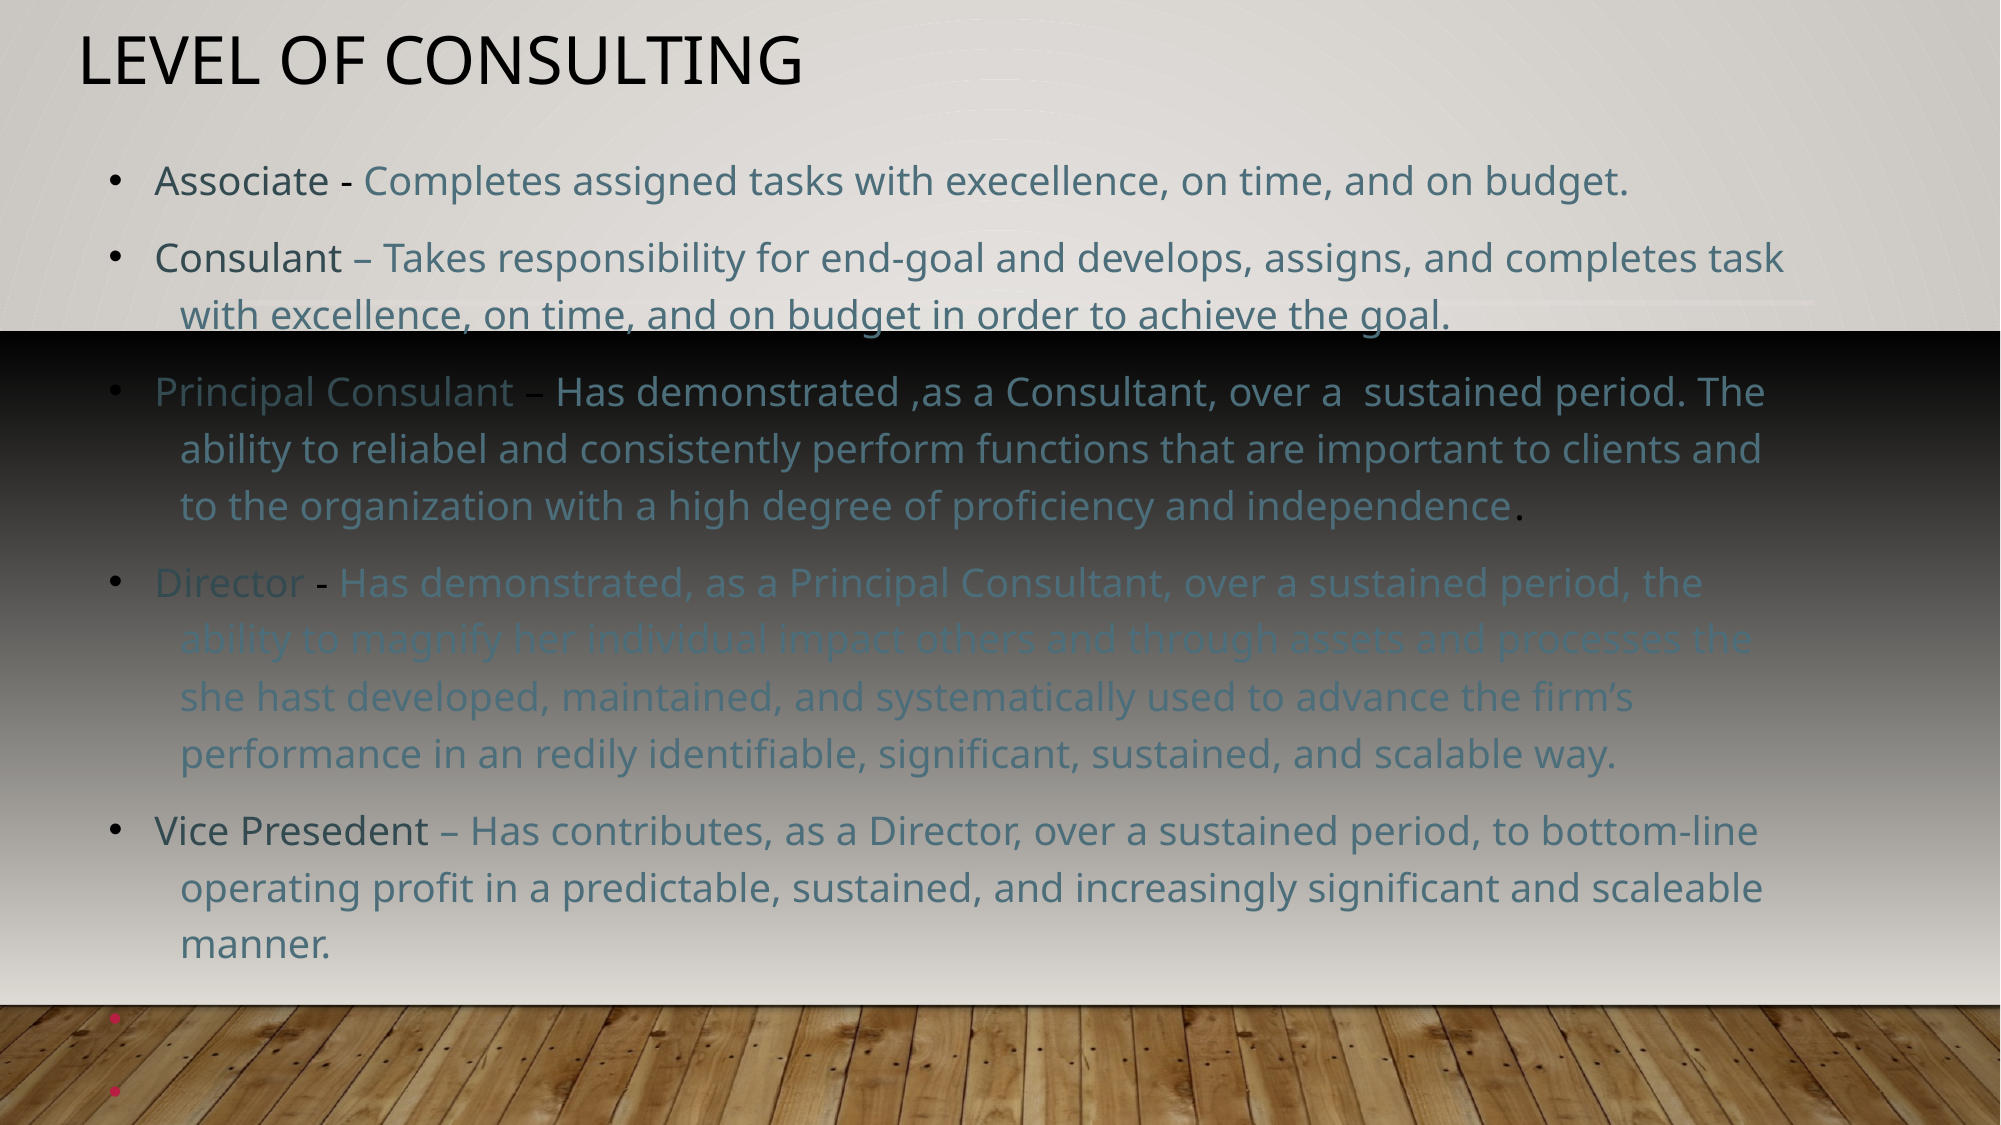

# Level of consulting
 Associate - Completes assigned tasks with execellence, on time, and on budget.
 Consulant – Takes responsibility for end-goal and develops, assigns, and completes task with excellence, on time, and on budget in order to achieve the goal.
 Principal Consulant – Has demonstrated ,as a Consultant, over a sustained period. The ability to reliabel and consistently perform functions that are important to clients and to the organization with a high degree of proficiency and independence.
 Director - Has demonstrated, as a Principal Consultant, over a sustained period, the ability to magnify her individual impact others and through assets and processes the she hast developed, maintained, and systematically used to advance the firm’s performance in an redily identifiable, significant, sustained, and scalable way.
 Vice Presedent – Has contributes, as a Director, over a sustained period, to bottom-line operating profit in a predictable, sustained, and increasingly significant and scaleable manner.